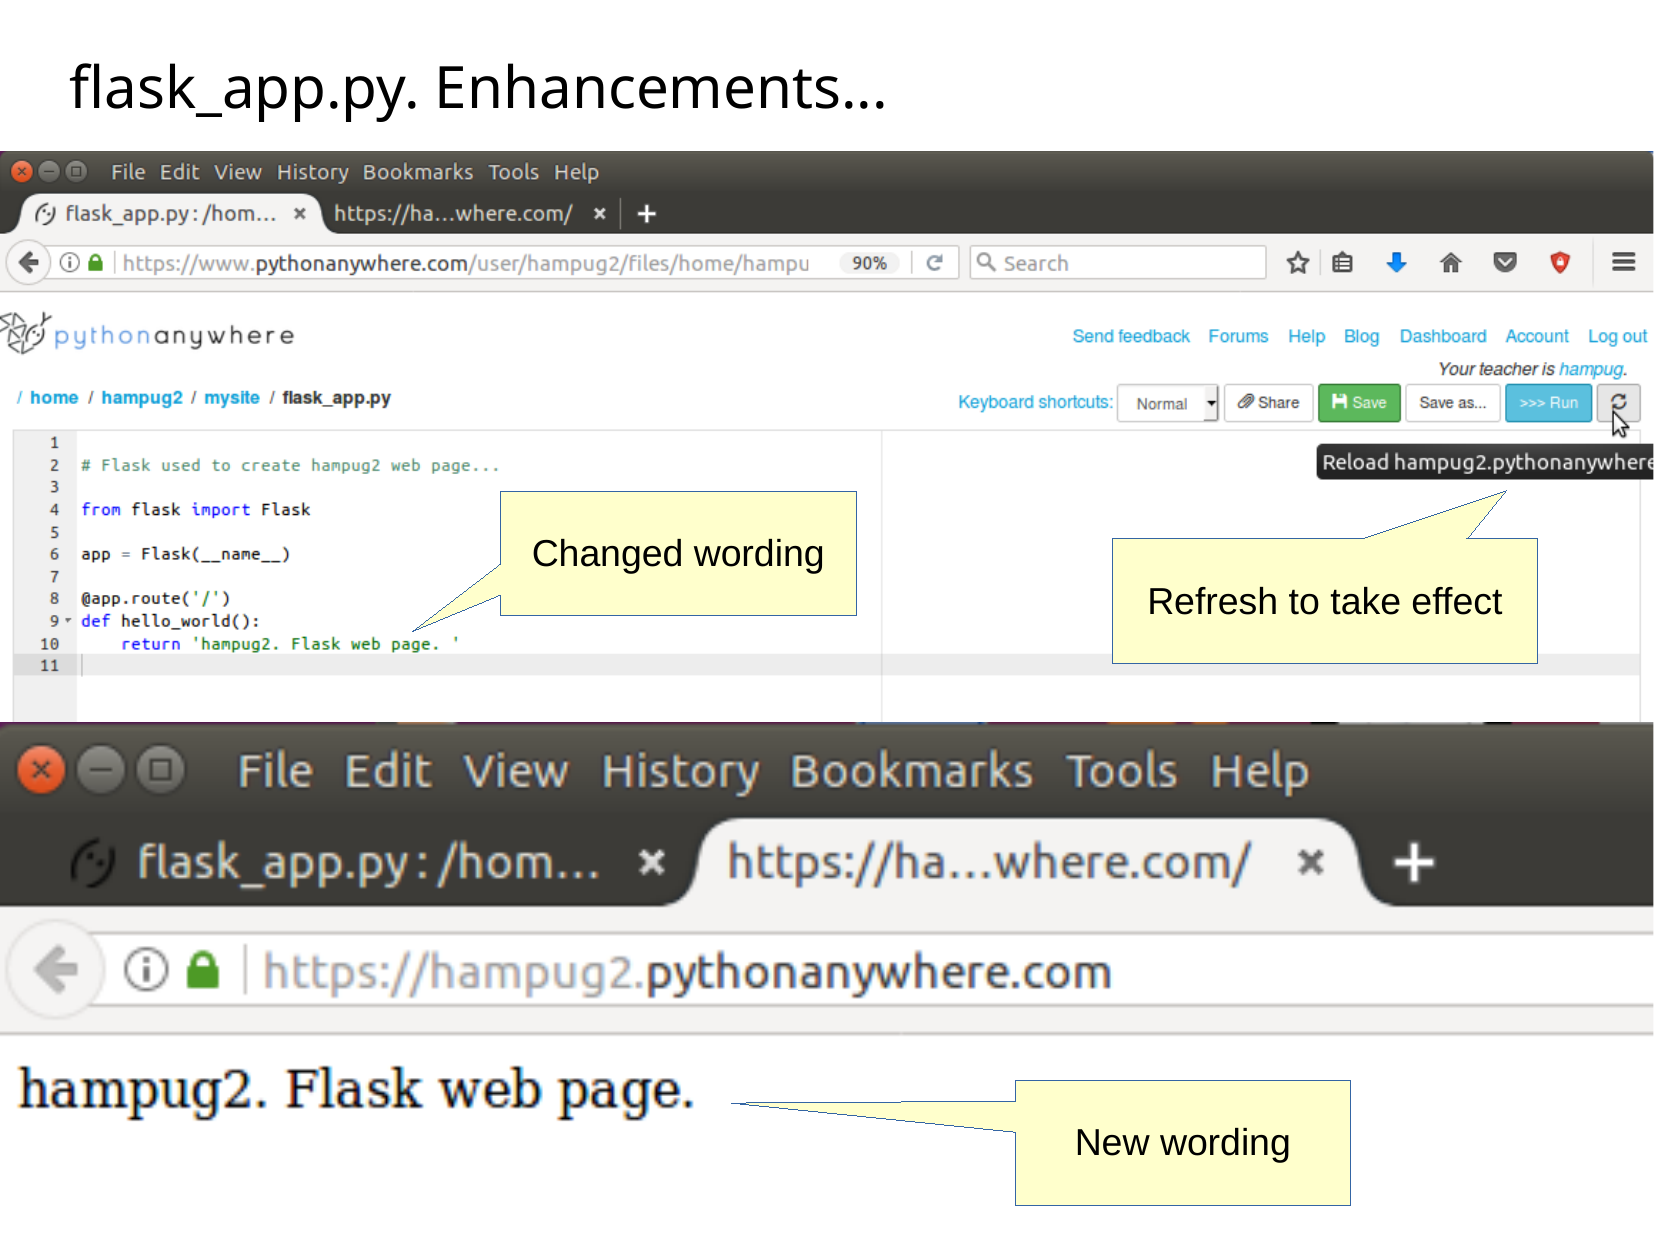

flask_app.py. Enhancements...
Changed wording
Refresh to take effect
New wording